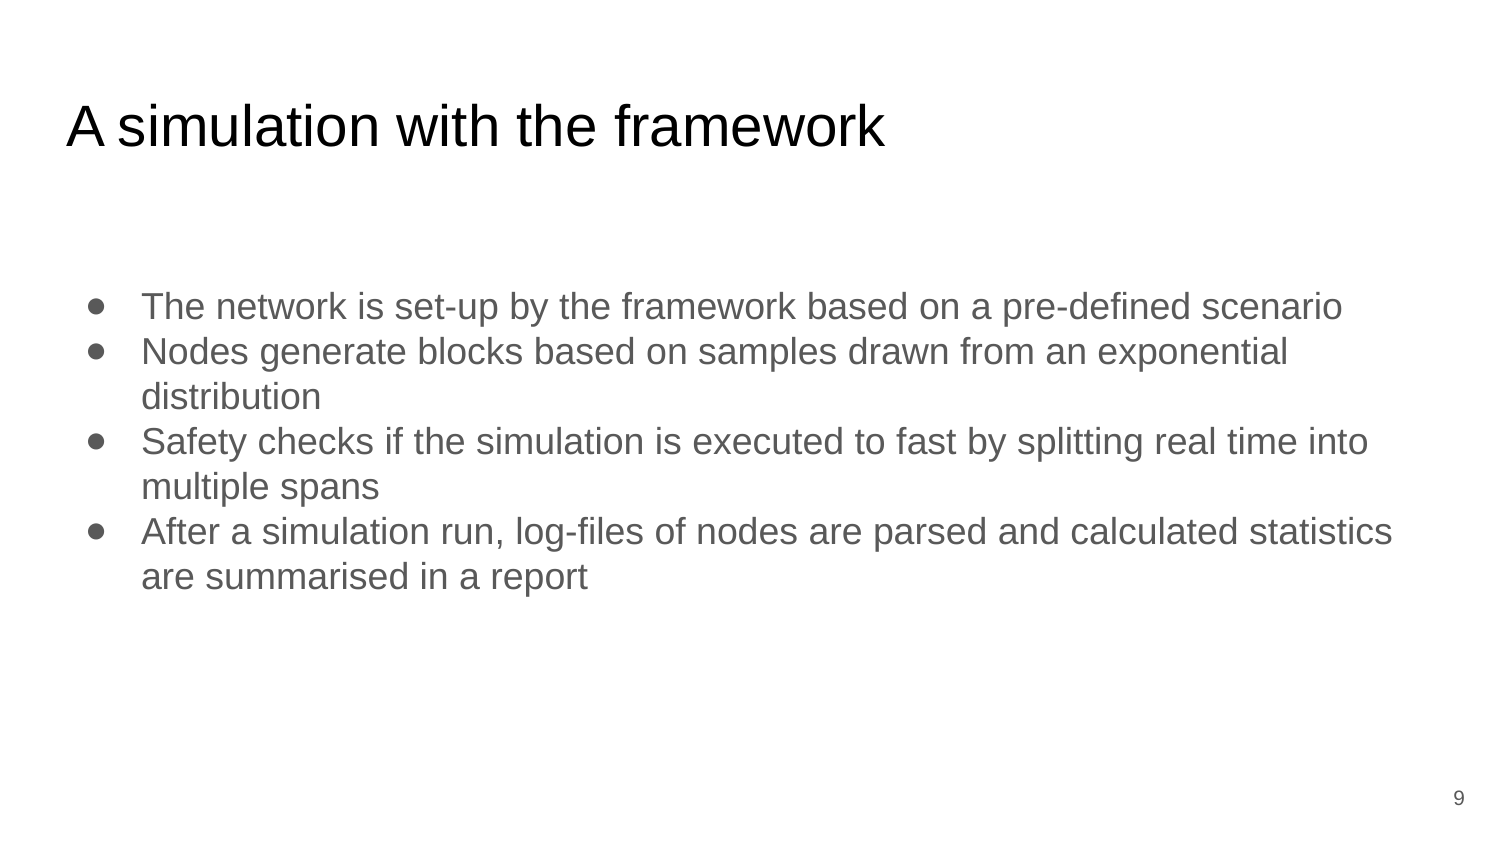

# A simulation with the framework
The network is set-up by the framework based on a pre-defined scenario
Nodes generate blocks based on samples drawn from an exponential distribution
Safety checks if the simulation is executed to fast by splitting real time into multiple spans
After a simulation run, log-files of nodes are parsed and calculated statistics are summarised in a report
9